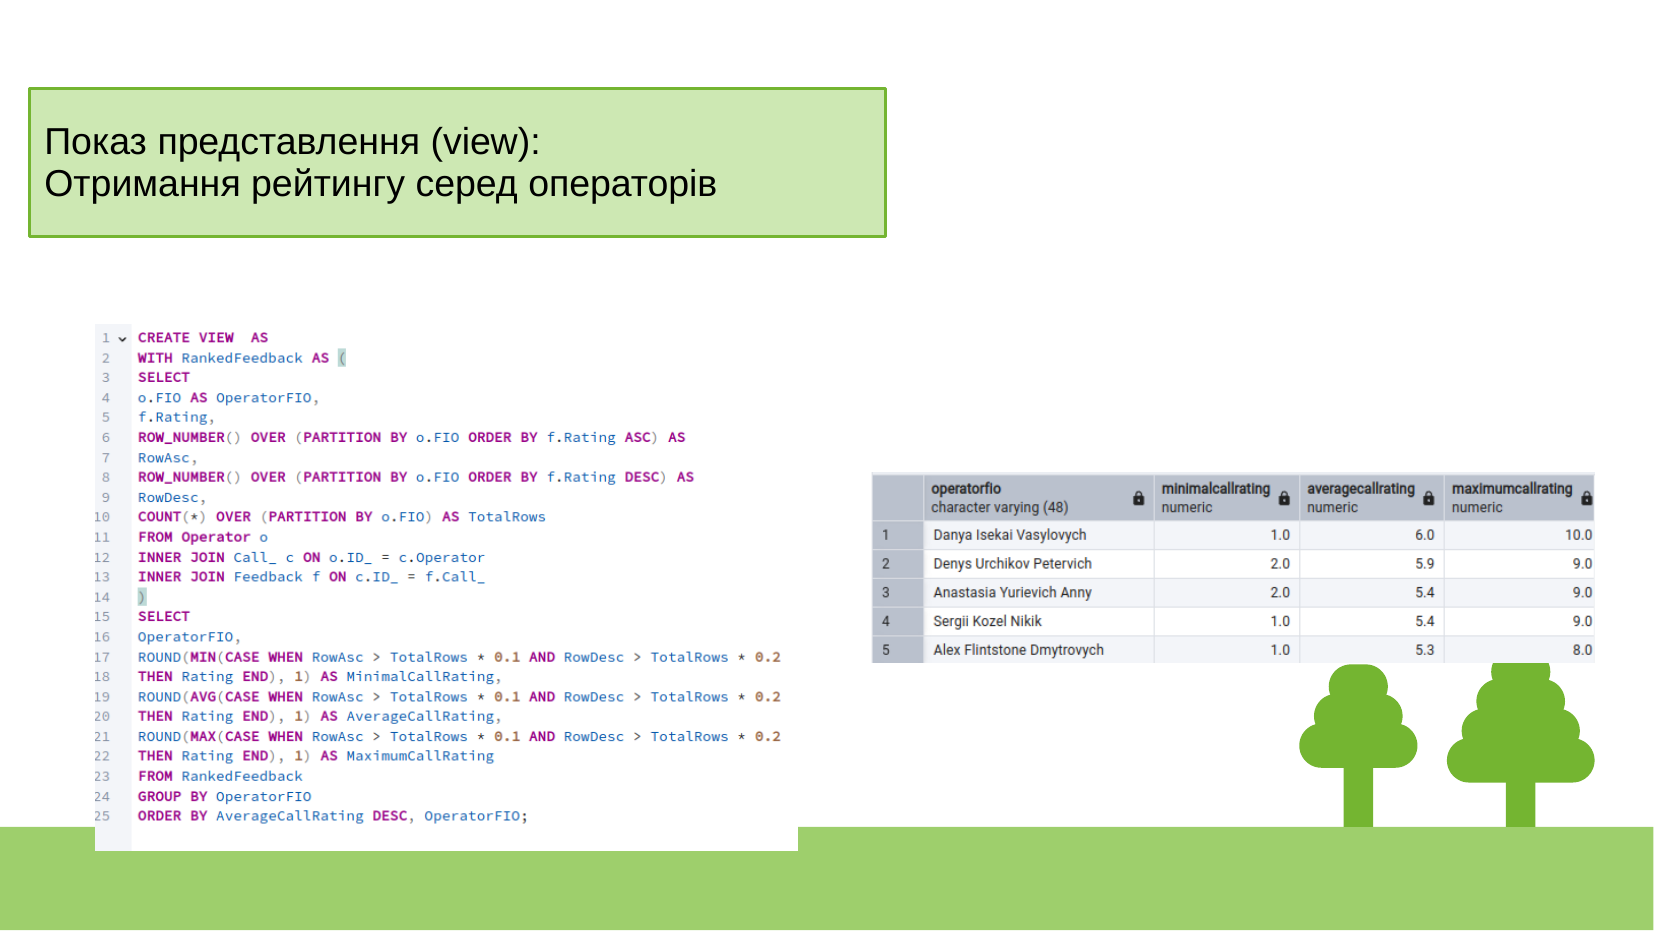

Показ представлення (view):
Отримання рейтингу серед операторів